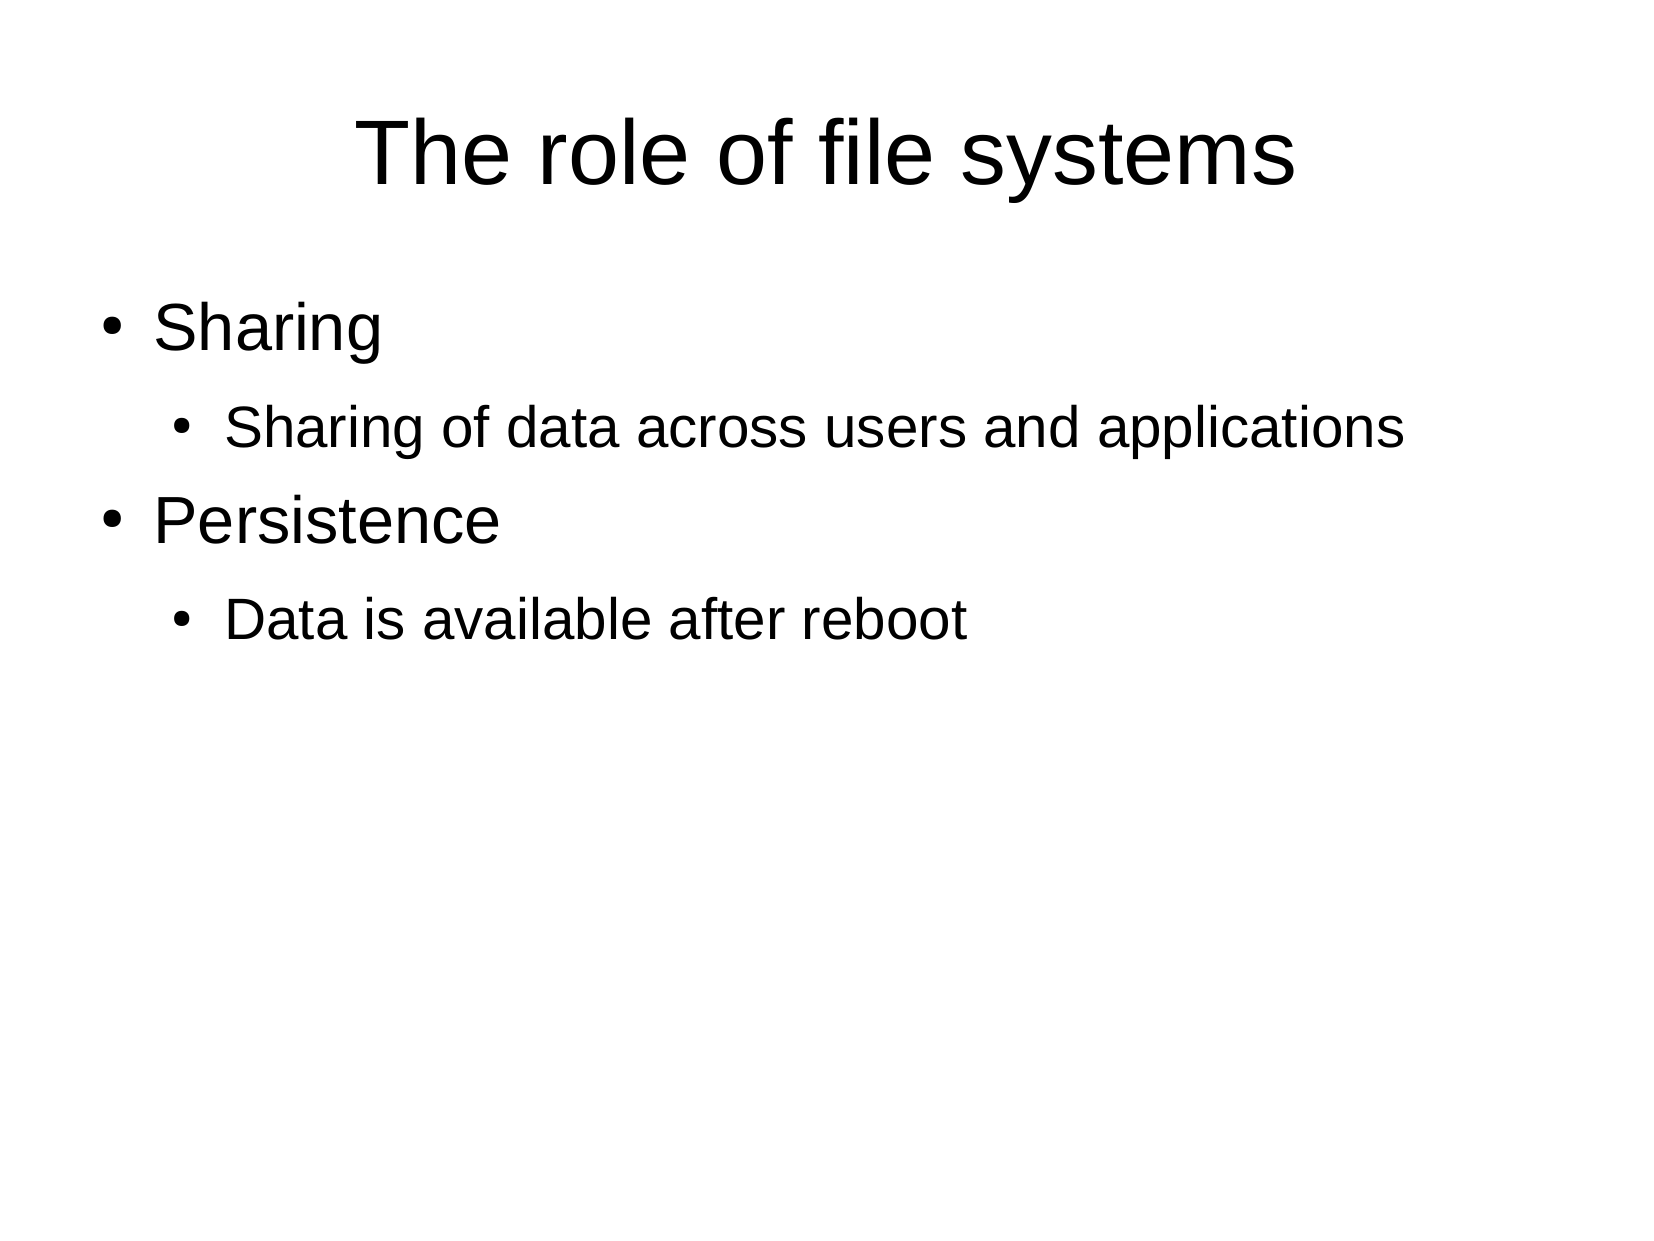

# The role of file systems
Sharing
Sharing of data across users and applications
Persistence
Data is available after reboot